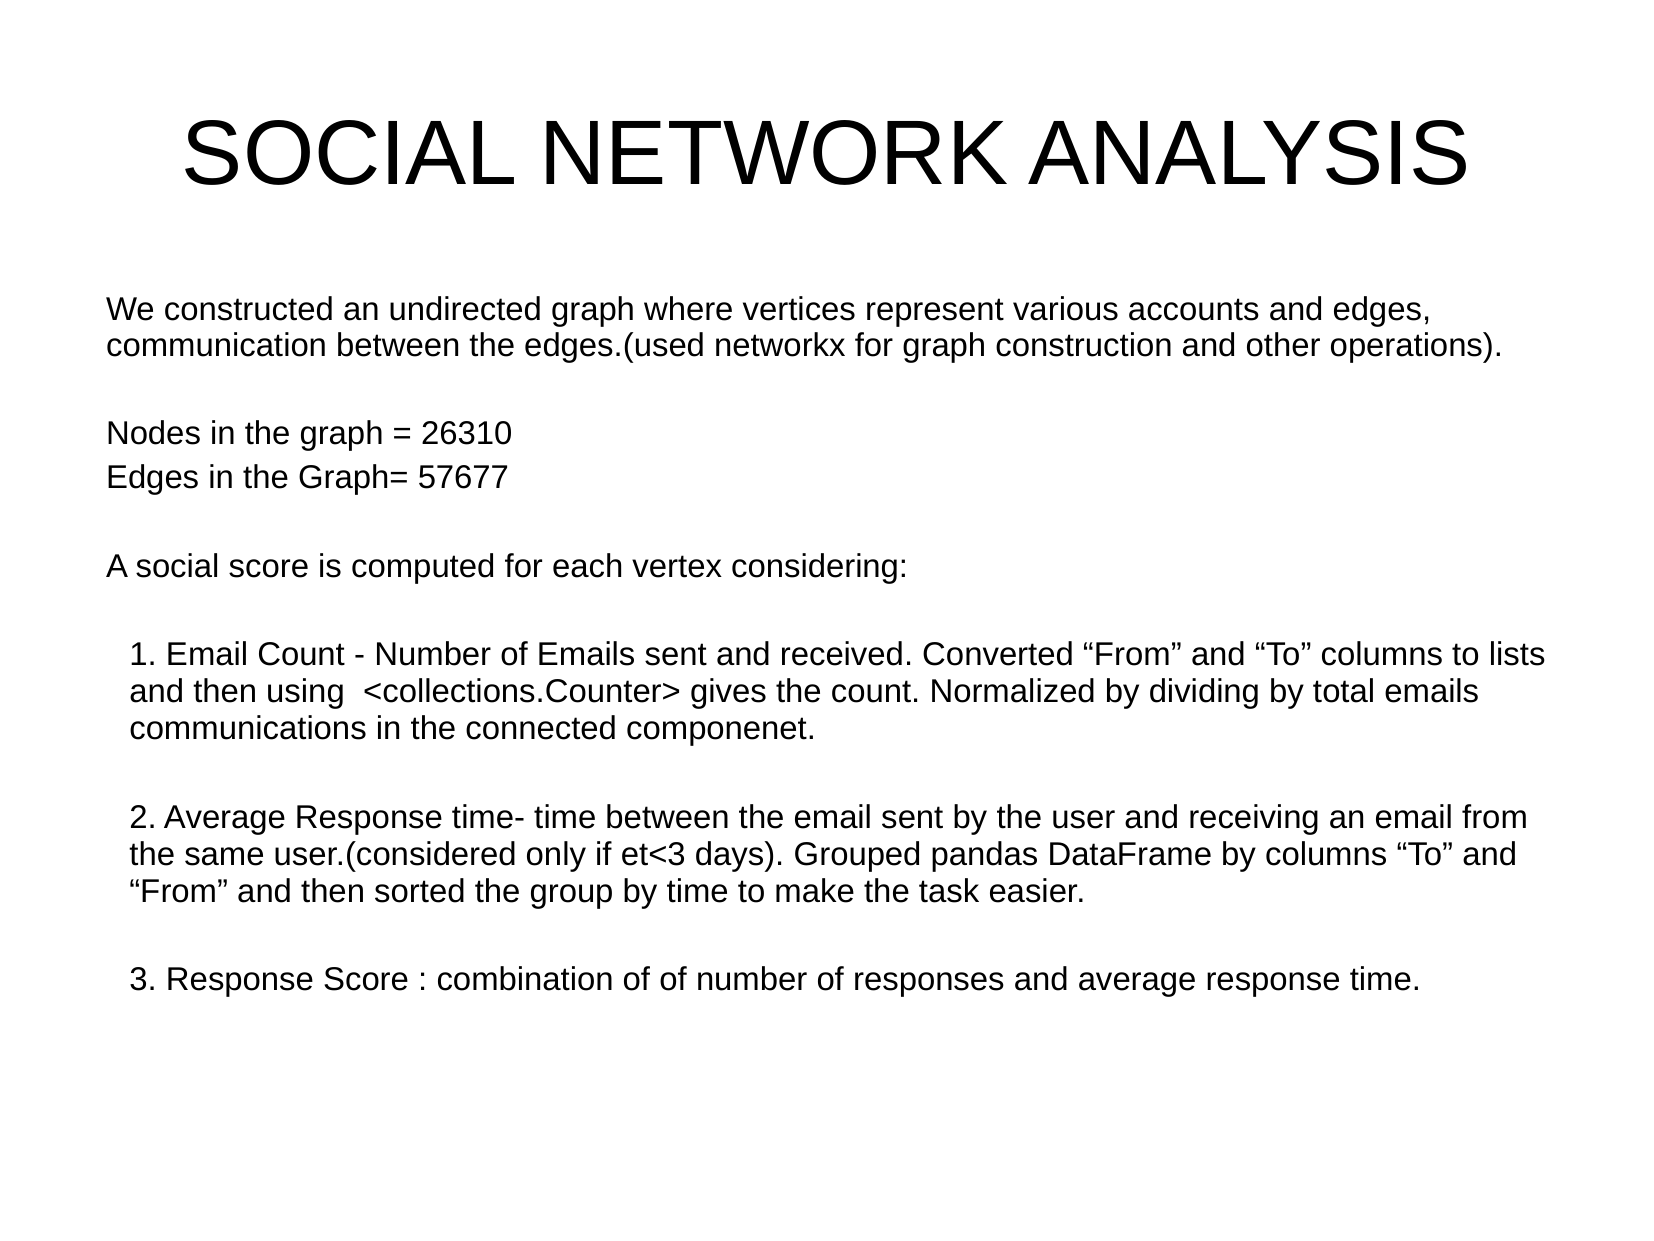

# SOCIAL NETWORK ANALYSIS
We constructed an undirected graph where vertices represent various accounts and edges, communication between the edges.(used networkx for graph construction and other operations).
Nodes in the graph = 26310
Edges in the Graph= 57677
A social score is computed for each vertex considering:
1. Email Count - Number of Emails sent and received. Converted “From” and “To” columns to lists and then using <collections.Counter> gives the count. Normalized by dividing by total emails communications in the connected componenet.
2. Average Response time- time between the email sent by the user and receiving an email from the same user.(considered only if et<3 days). Grouped pandas DataFrame by columns “To” and “From” and then sorted the group by time to make the task easier.
3. Response Score : combination of of number of responses and average response time.